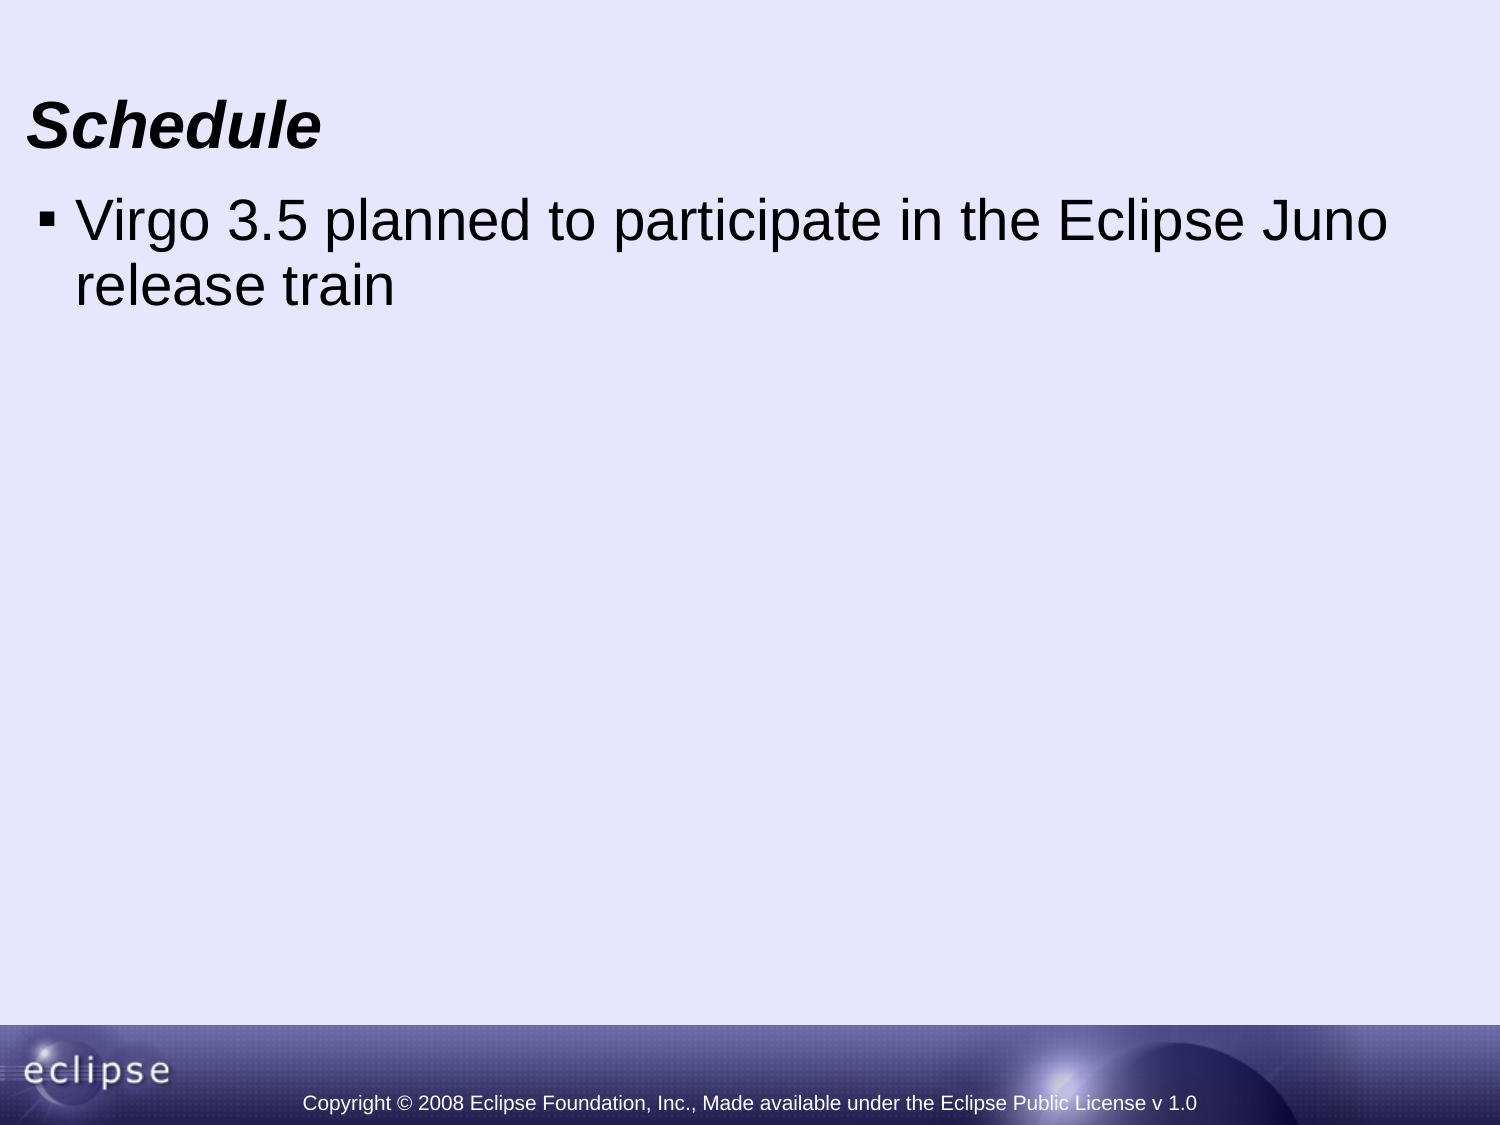

# Schedule
Virgo 3.5 planned to participate in the Eclipse Juno release train